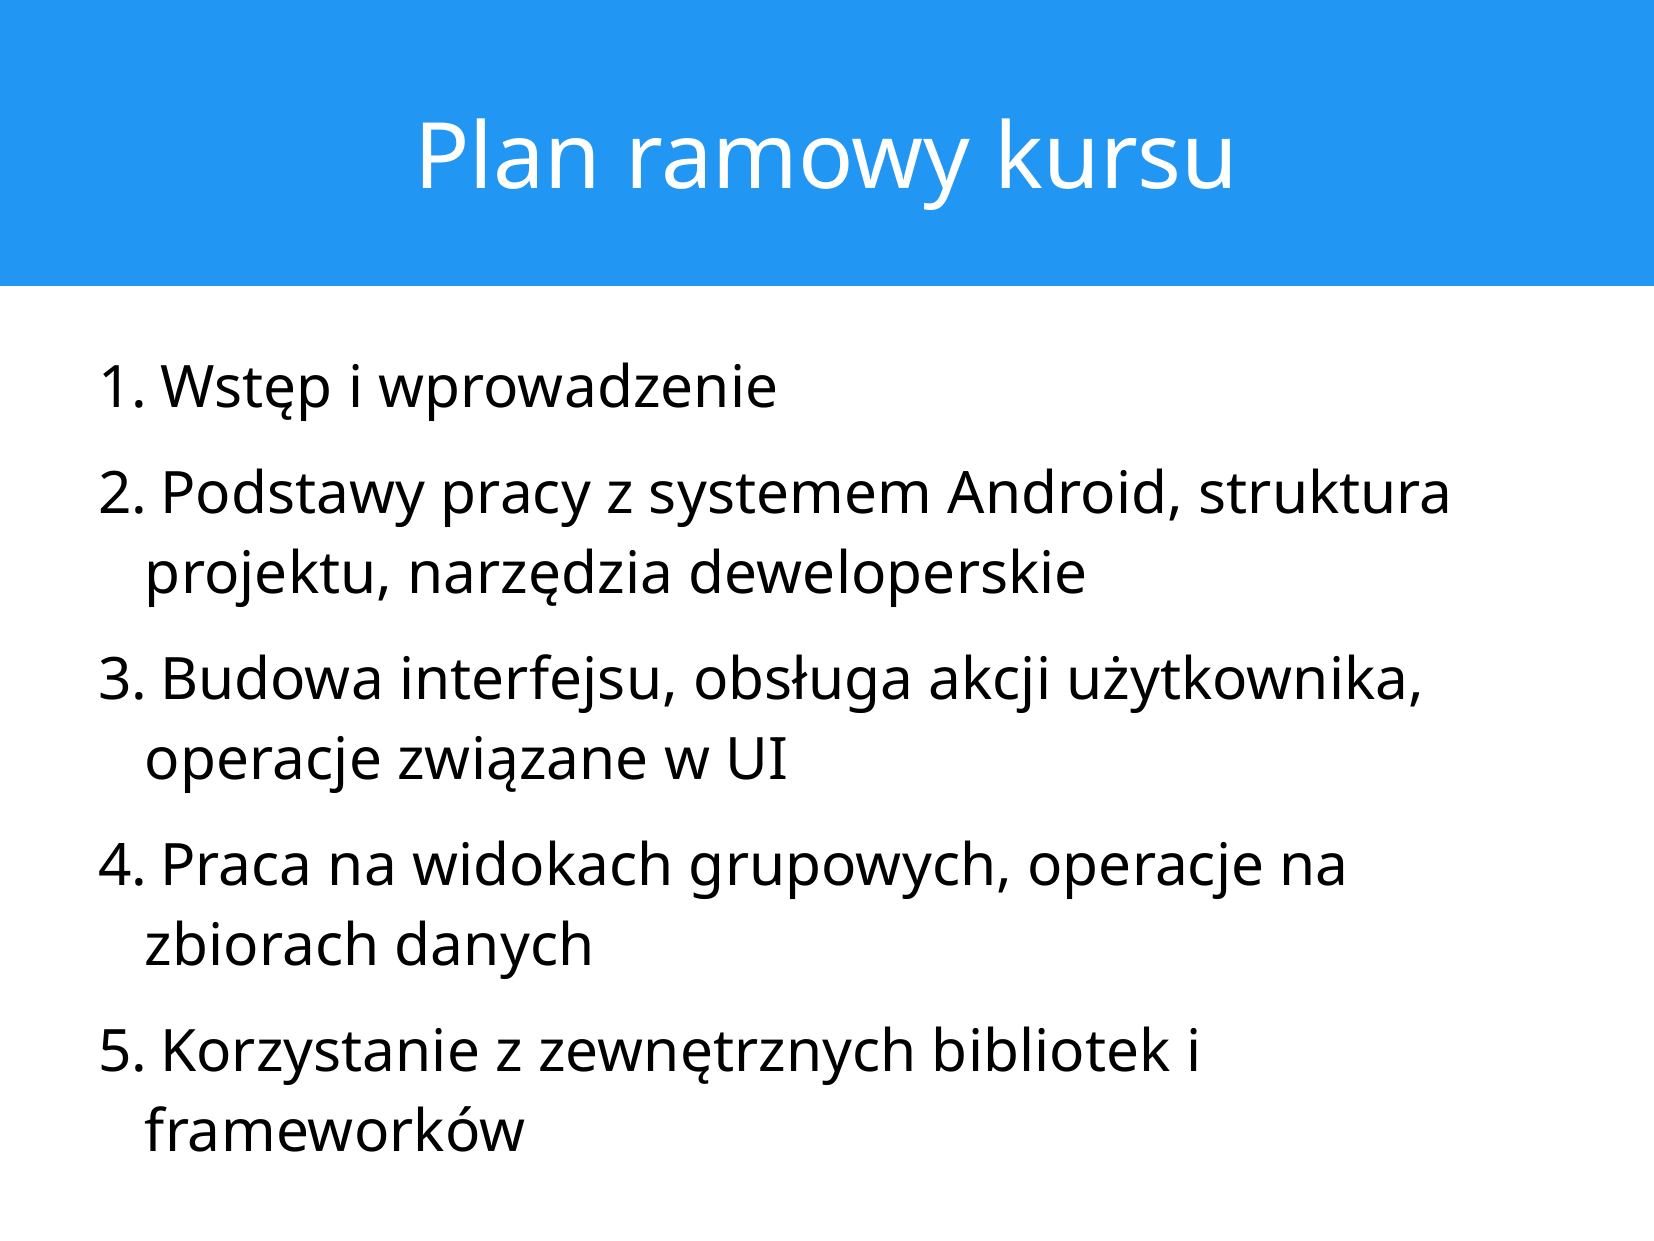

# Plan ramowy kursu
 Wstęp i wprowadzenie
 Podstawy pracy z systemem Android, struktura projektu, narzędzia deweloperskie
 Budowa interfejsu, obsługa akcji użytkownika, operacje związane w UI
 Praca na widokach grupowych, operacje na zbiorach danych
 Korzystanie z zewnętrznych bibliotek i frameworków